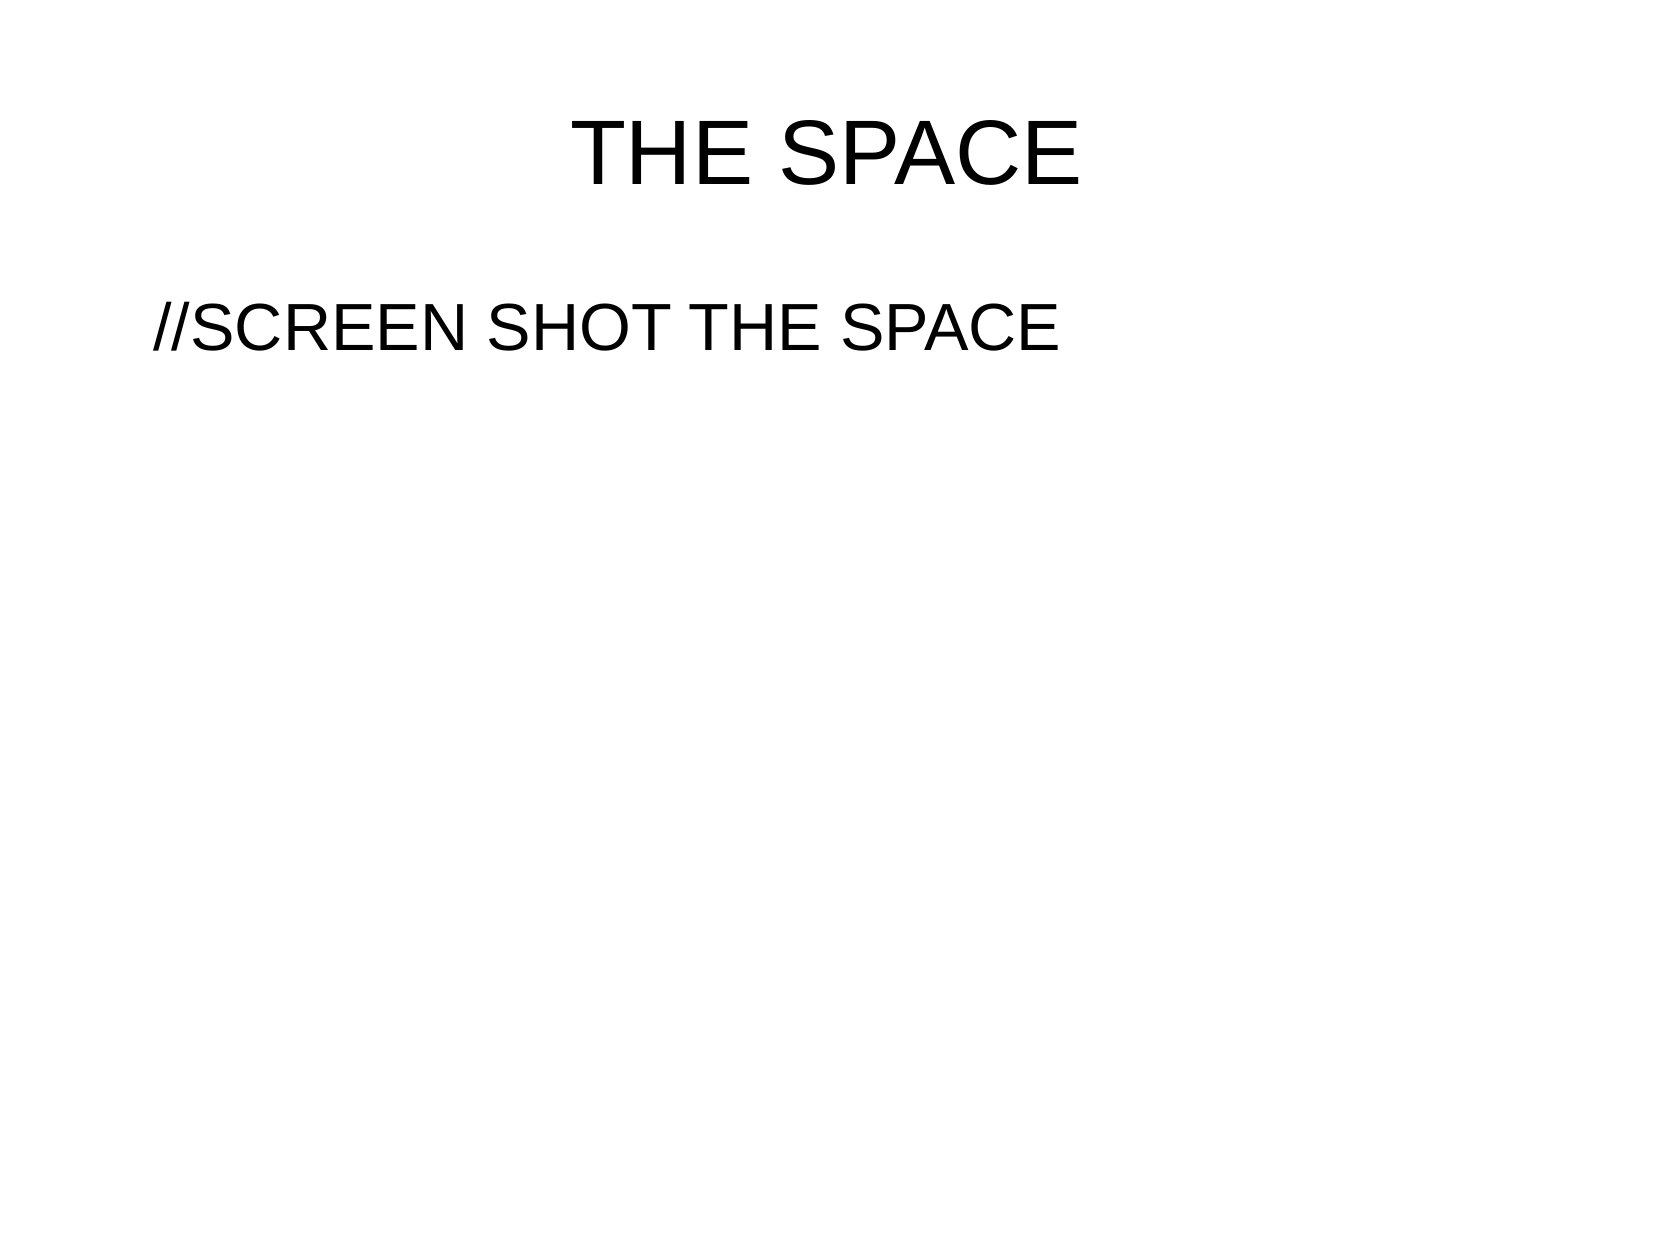

# THE SPACE
//SCREEN SHOT THE SPACE